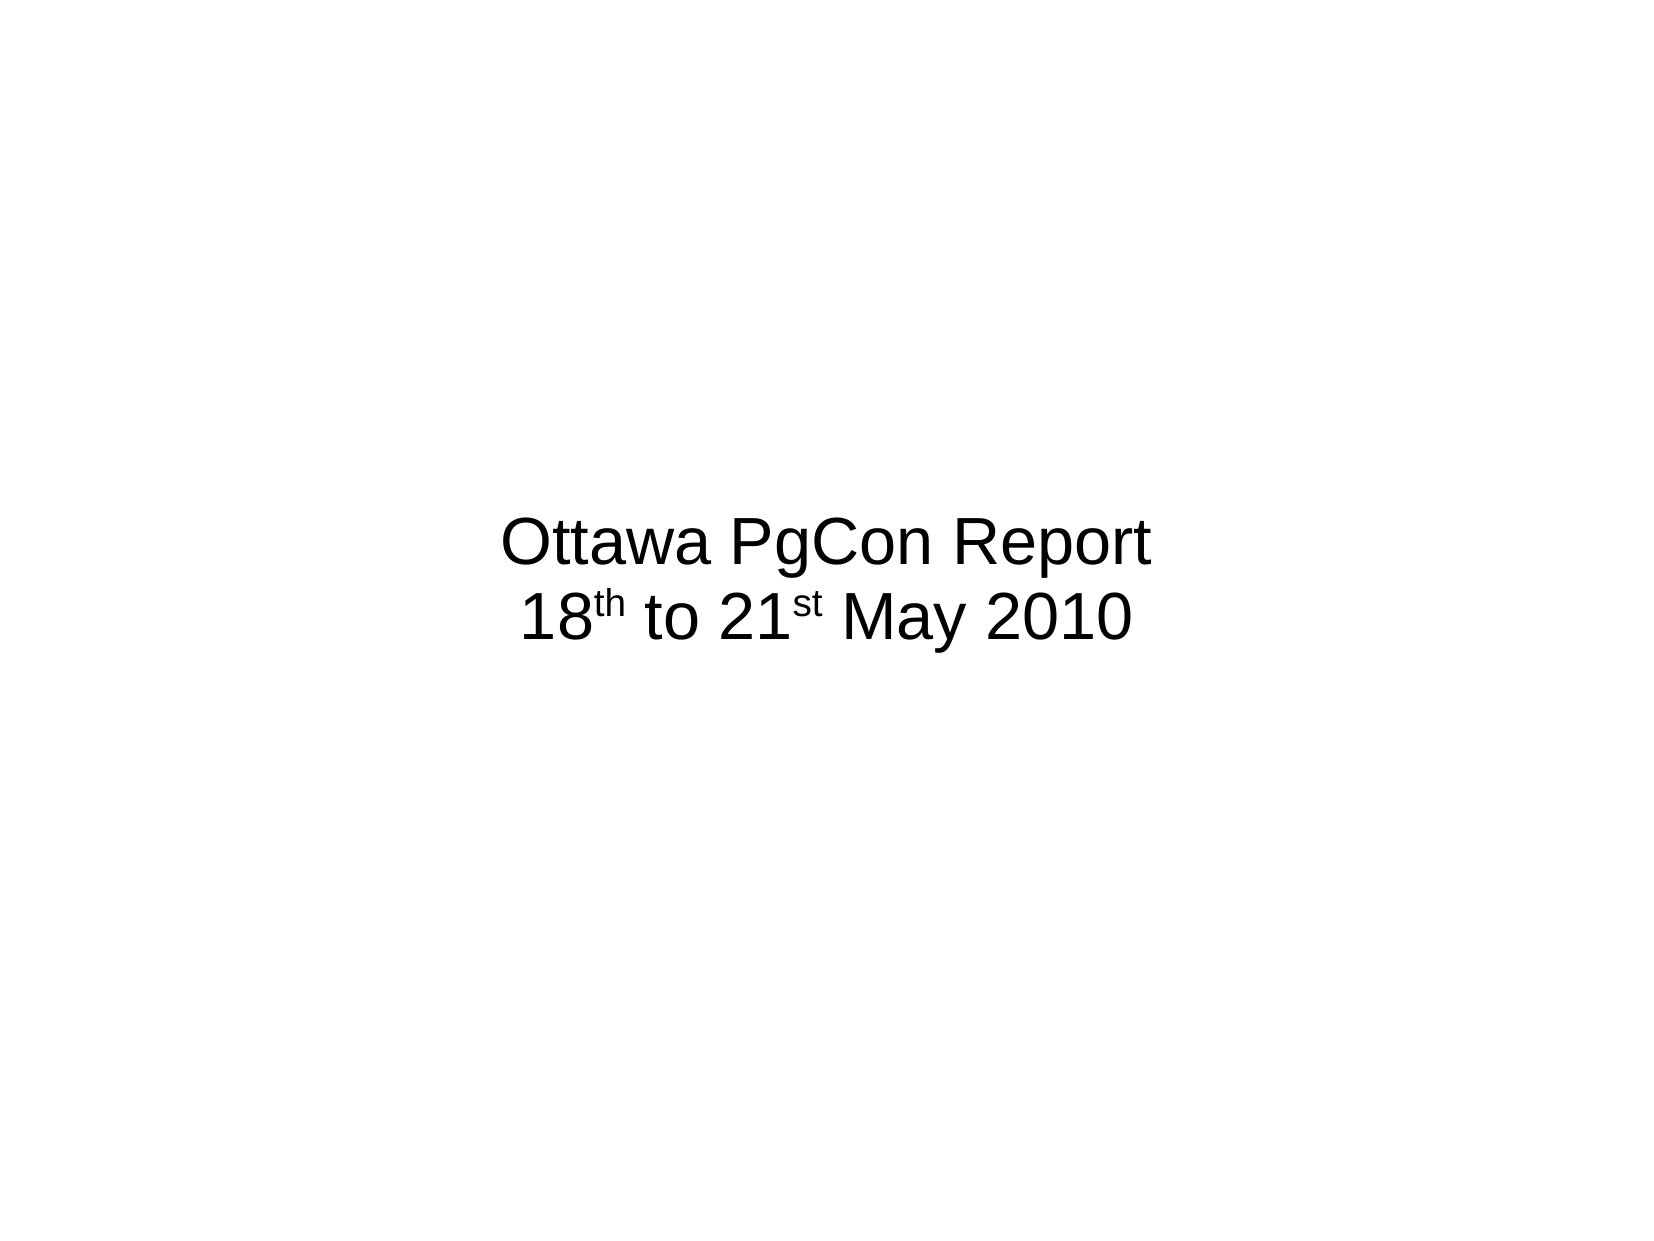

# Ottawa PgCon Report
18th to 21st May 2010